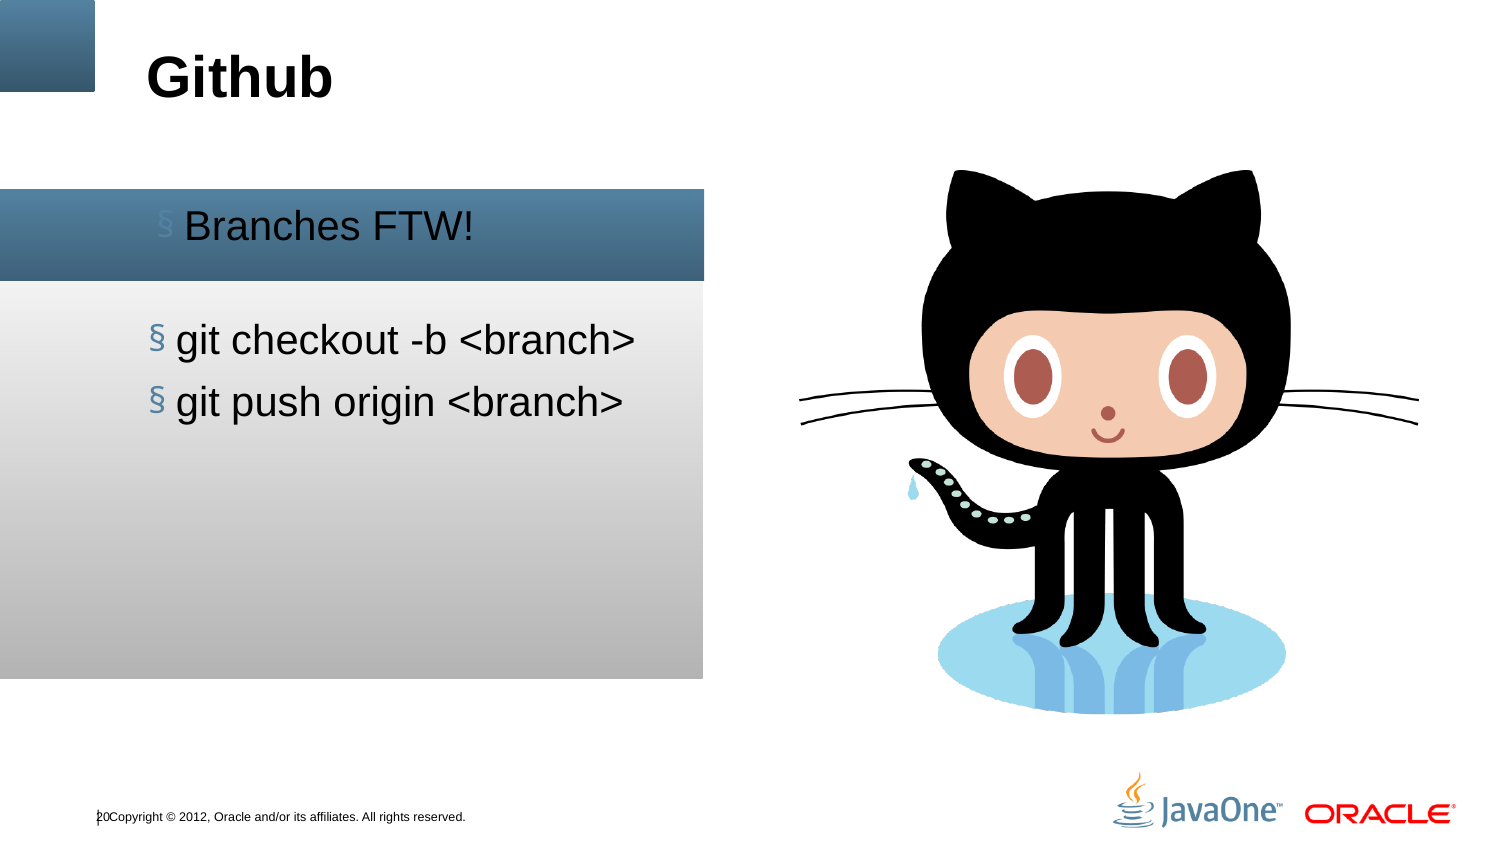

Github
Branches FTW!
# git checkout -b <branch>
git push origin <branch>